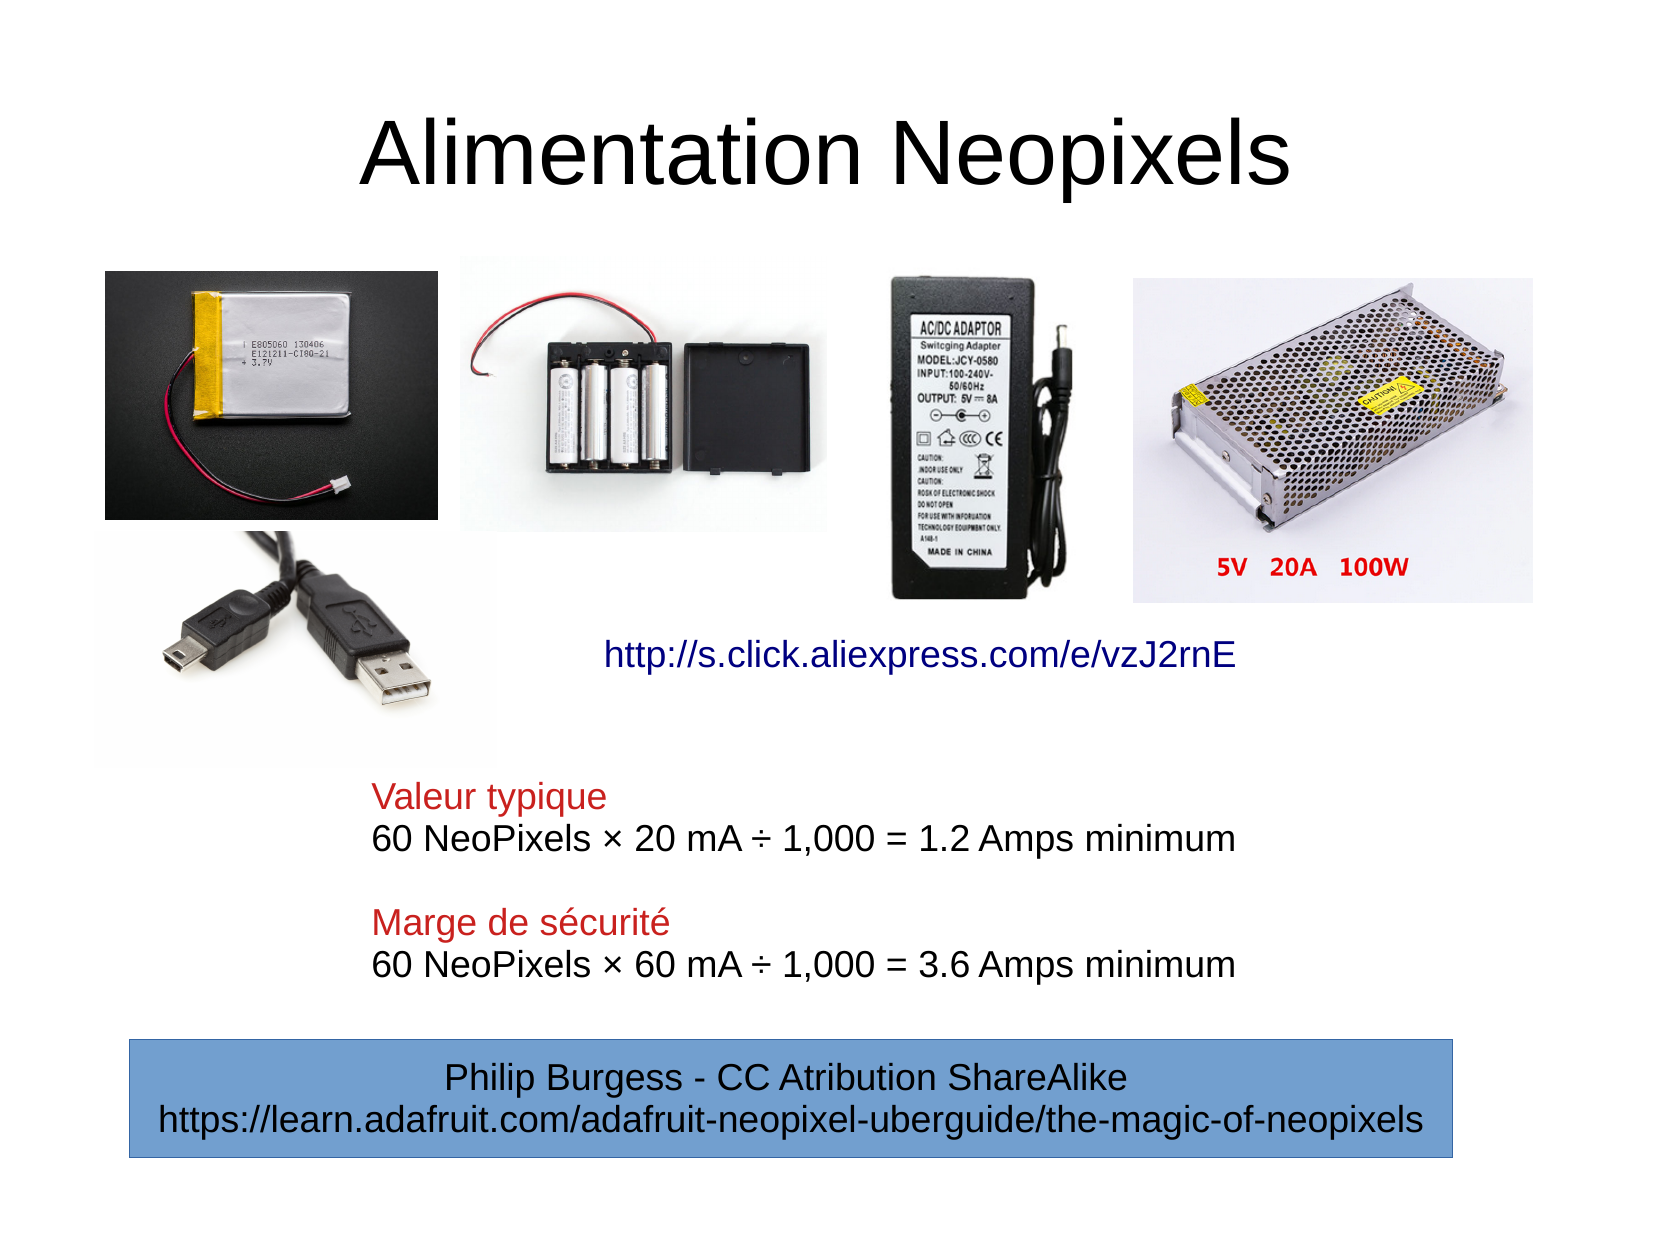

# Alimentation Neopixels
http://s.click.aliexpress.com/e/vzJ2rnE
Valeur typique
60 NeoPixels × 20 mA ÷ 1,000 = 1.2 Amps minimum
Marge de sécurité
60 NeoPixels × 60 mA ÷ 1,000 = 3.6 Amps minimum
Philip Burgess - CC Atribution ShareAlike
https://learn.adafruit.com/adafruit-neopixel-uberguide/the-magic-of-neopixels